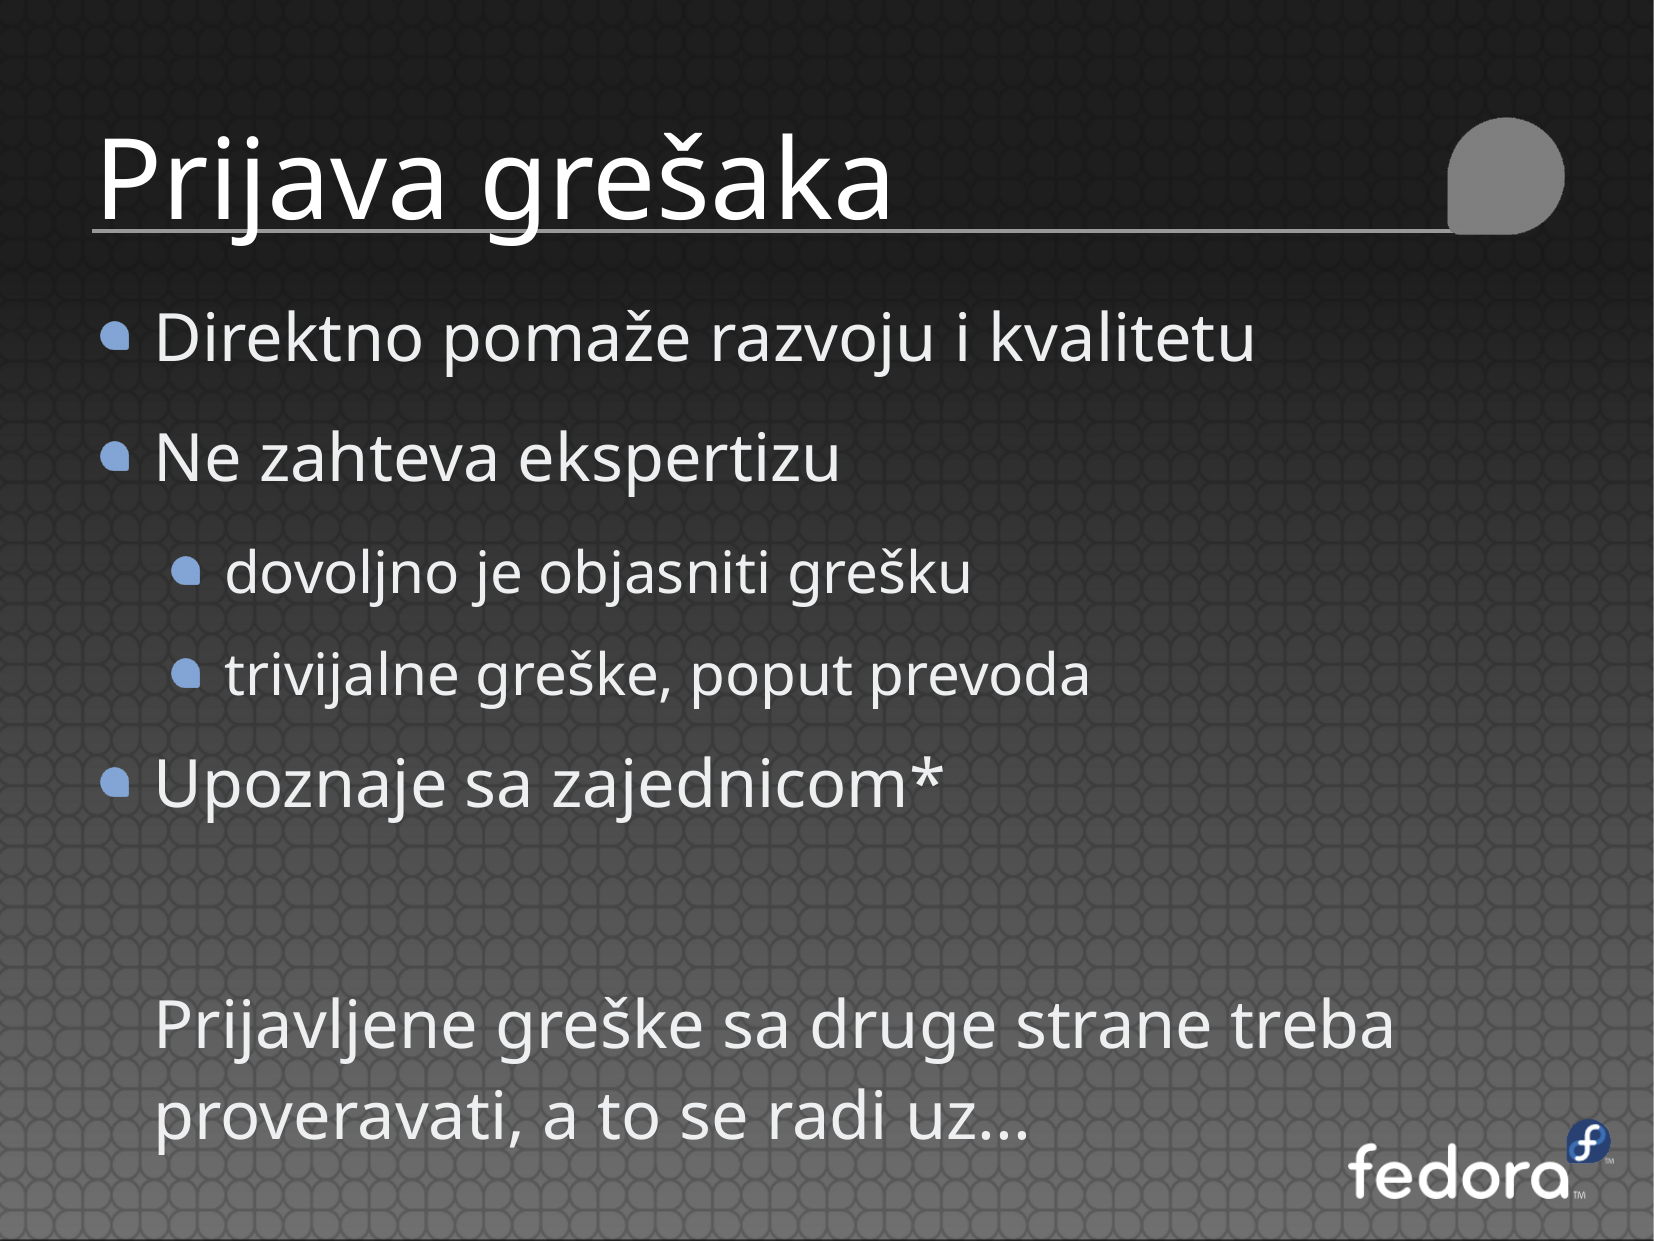

Prijava grešaka
# Direktno pomaže razvoju i kvalitetu
Ne zahteva ekspertizu
dovoljno je objasniti grešku
trivijalne greške, poput prevoda
Upoznaje sa zajednicom*
Prijavljene greške sa druge strane treba proveravati, a to se radi uz...